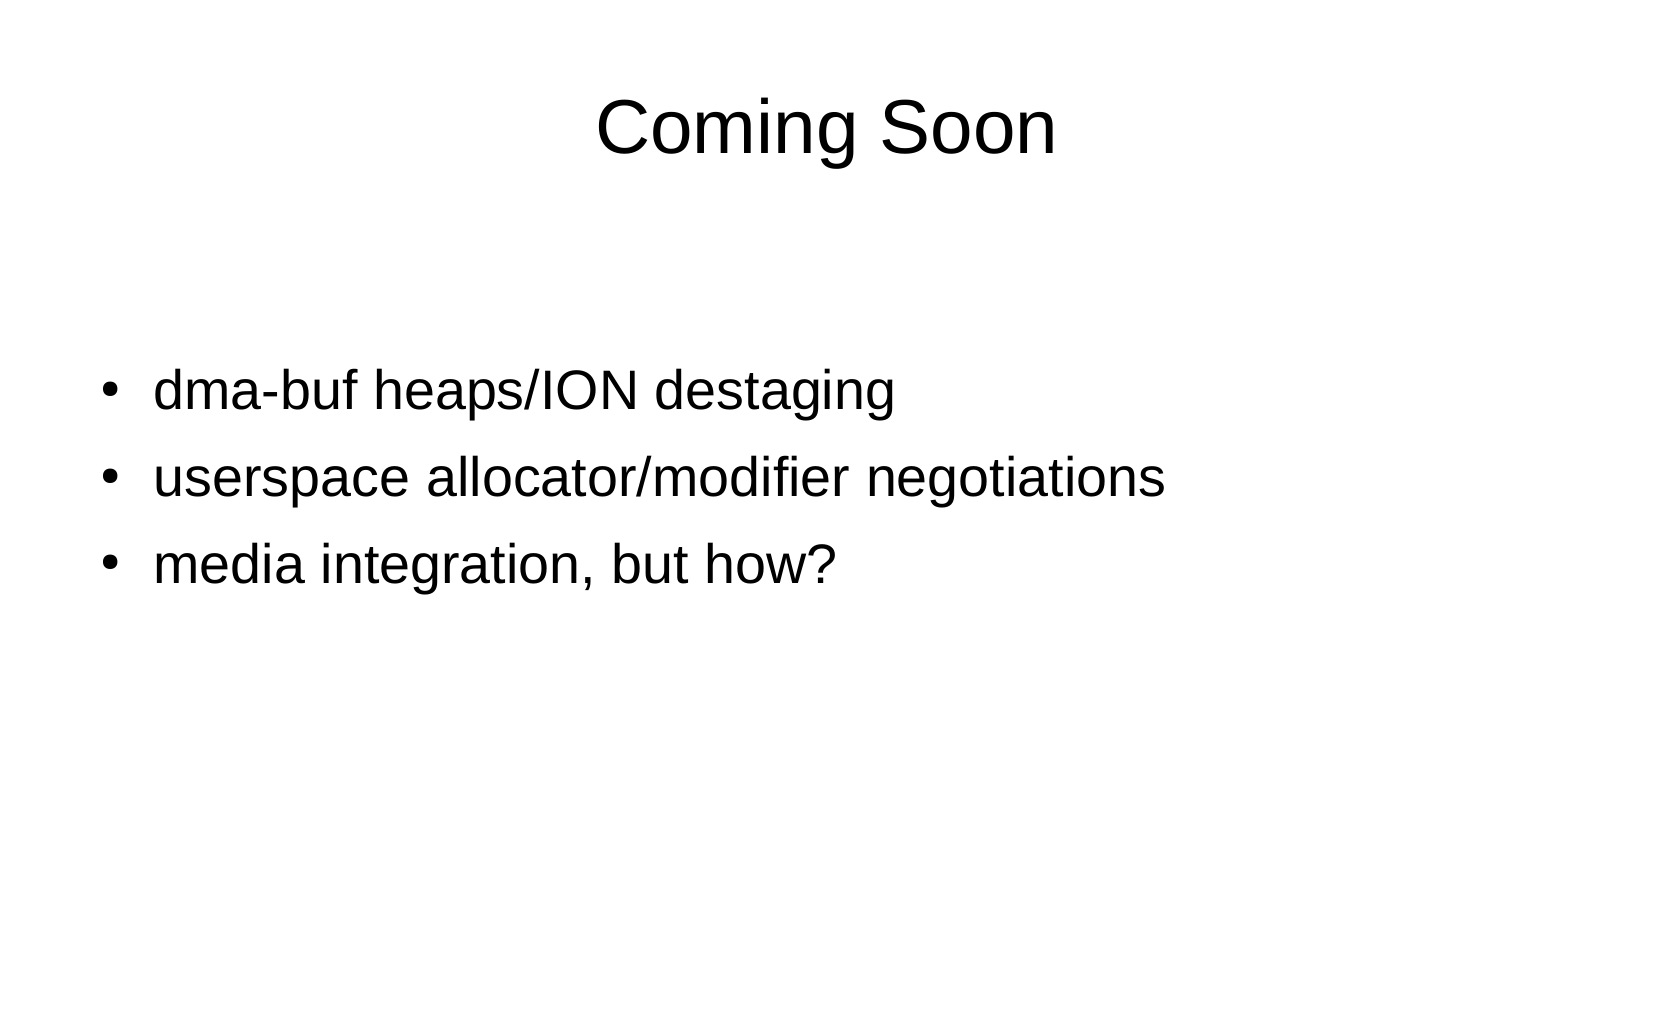

# Coming Soon
dma-buf heaps/ION destaging
userspace allocator/modifier negotiations
media integration, but how?